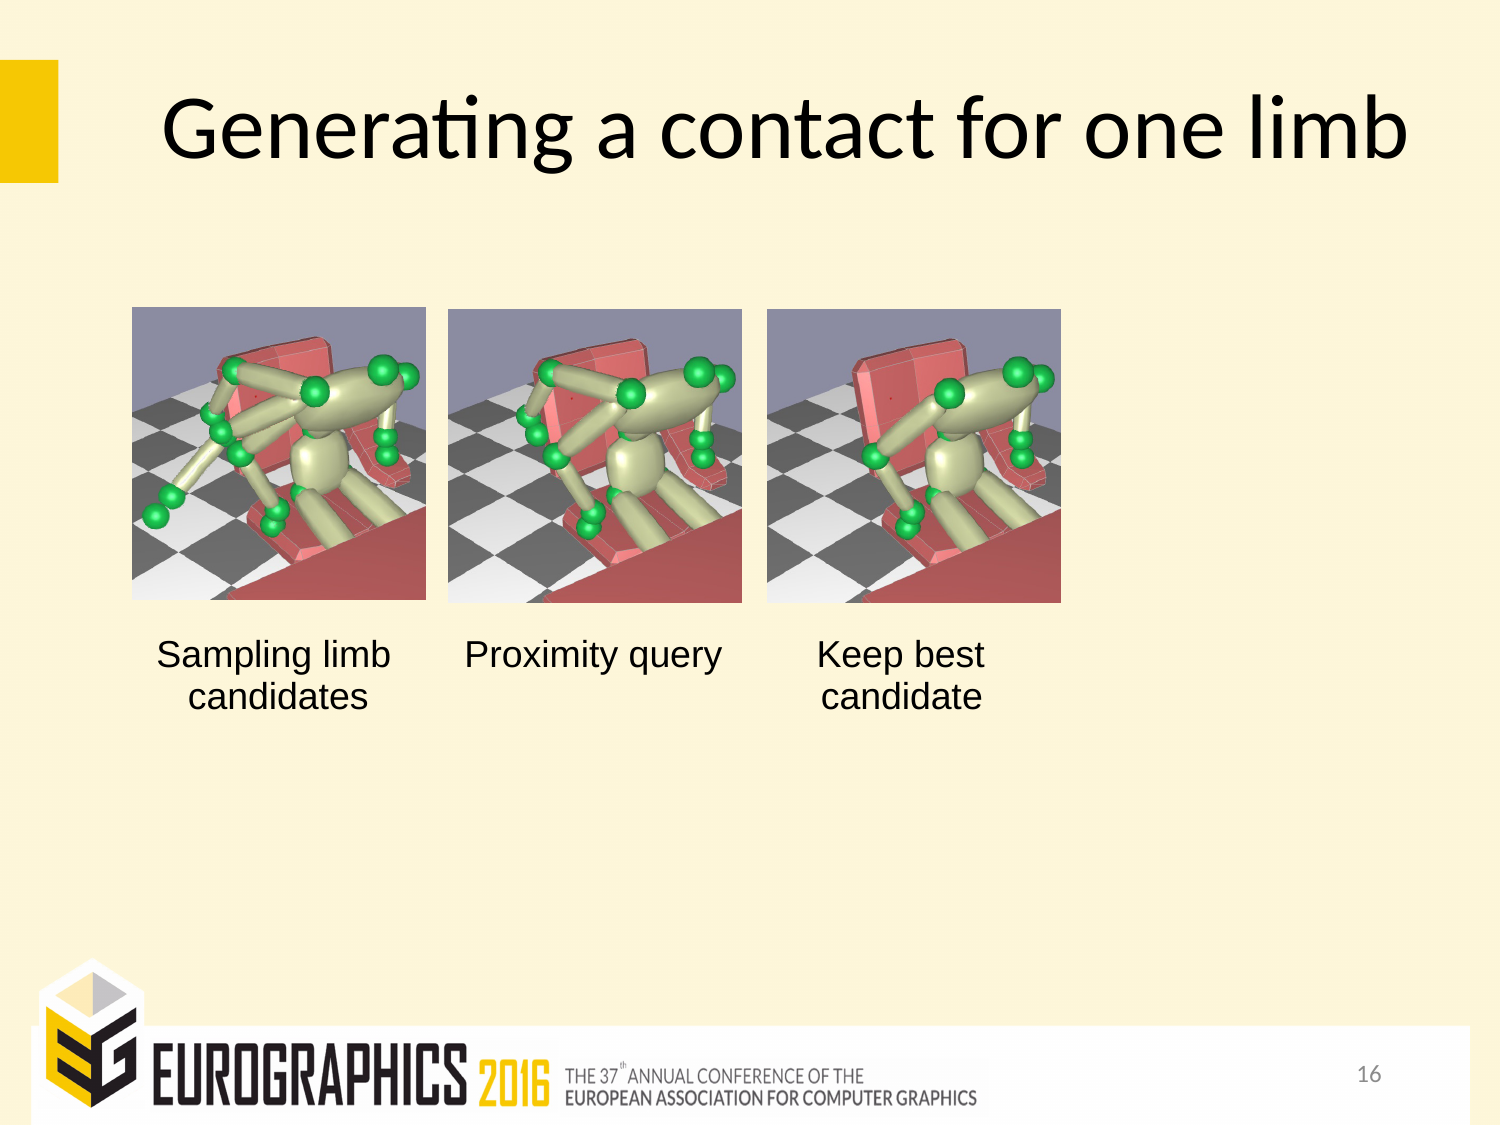

# Generating a contact for one limb
Sampling limb Proximity query Keep best
 candidates							candidate